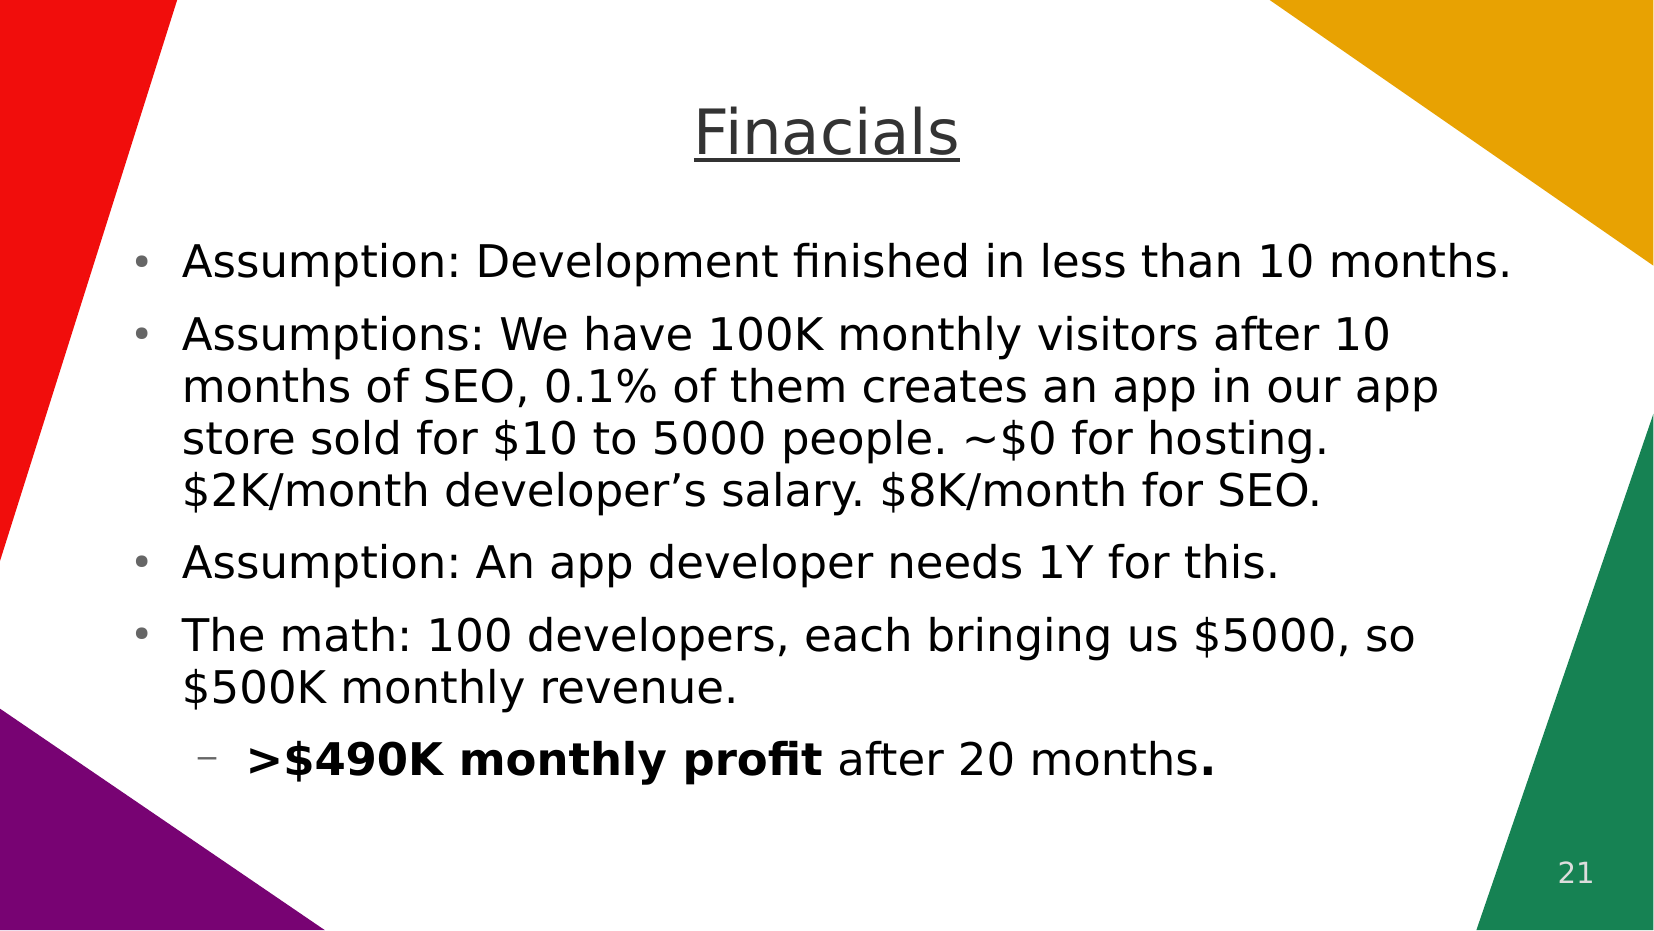

# Finacials
Assumption: Development finished in less than 10 months.
Assumptions: We have 100K monthly visitors after 10 months of SEO, 0.1% of them creates an app in our app store sold for $10 to 5000 people. ~$0 for hosting. $2K/month developer’s salary. $8K/month for SEO.
Assumption: An app developer needs 1Y for this.
The math: 100 developers, each bringing us $5000, so $500K monthly revenue.
>$490K monthly profit after 20 months.
21